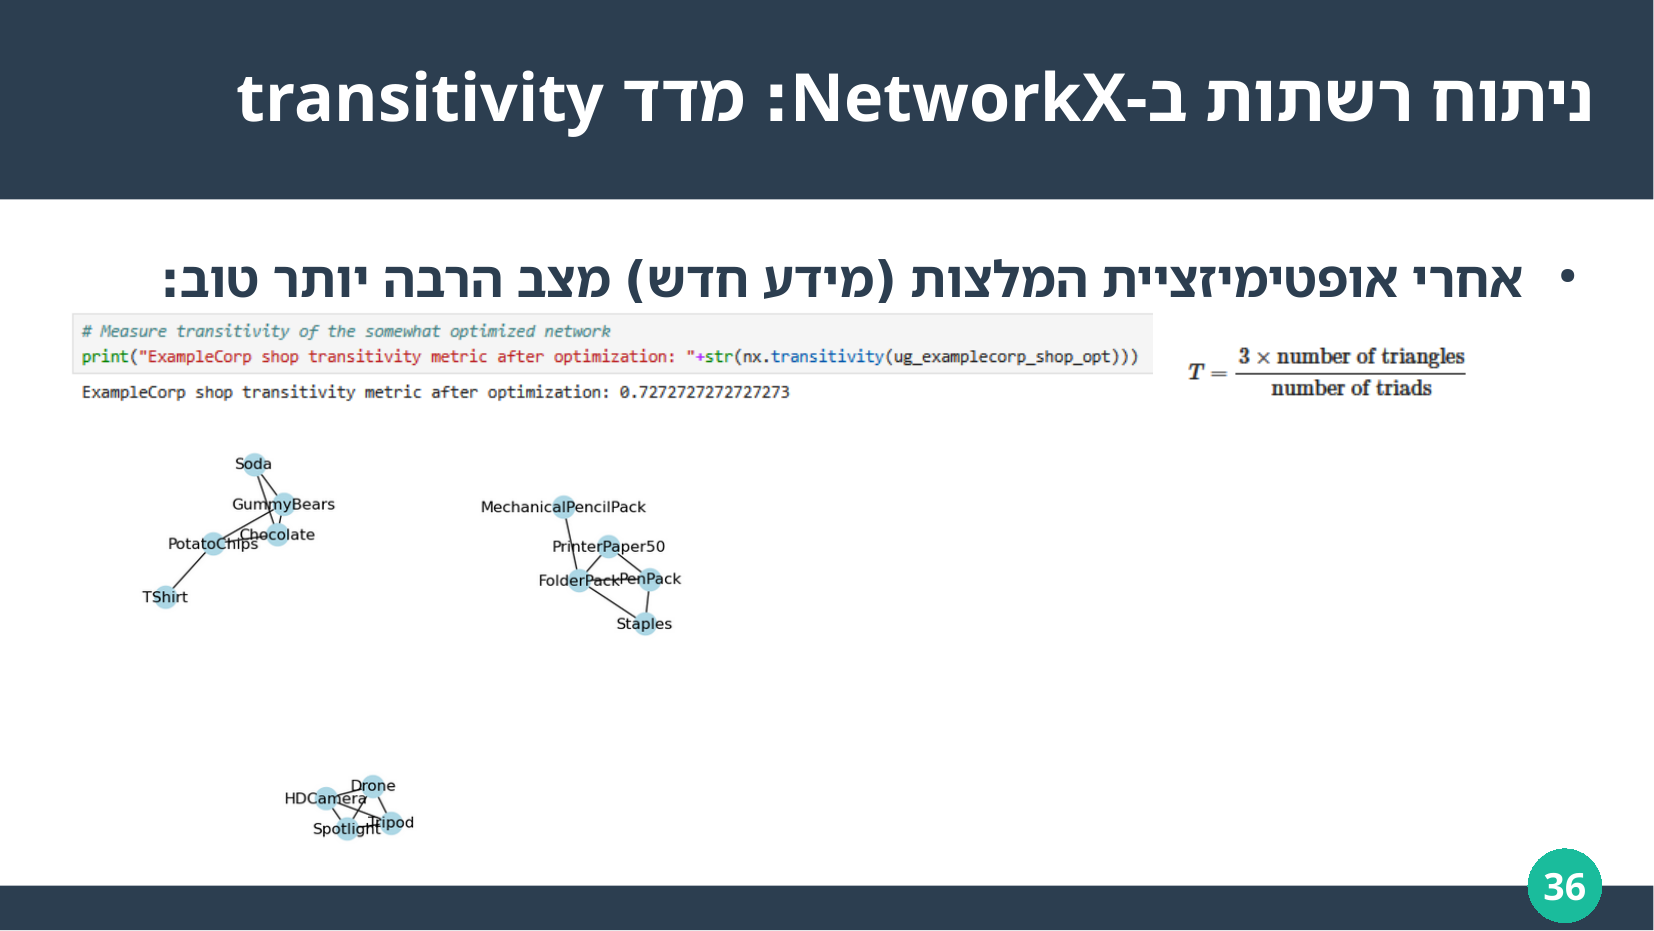

# ניתוח רשתות ב-NetworkX: מדד transitivity
אחרי אופטימיזציית המלצות (מידע חדש) מצב הרבה יותר טוב:
36